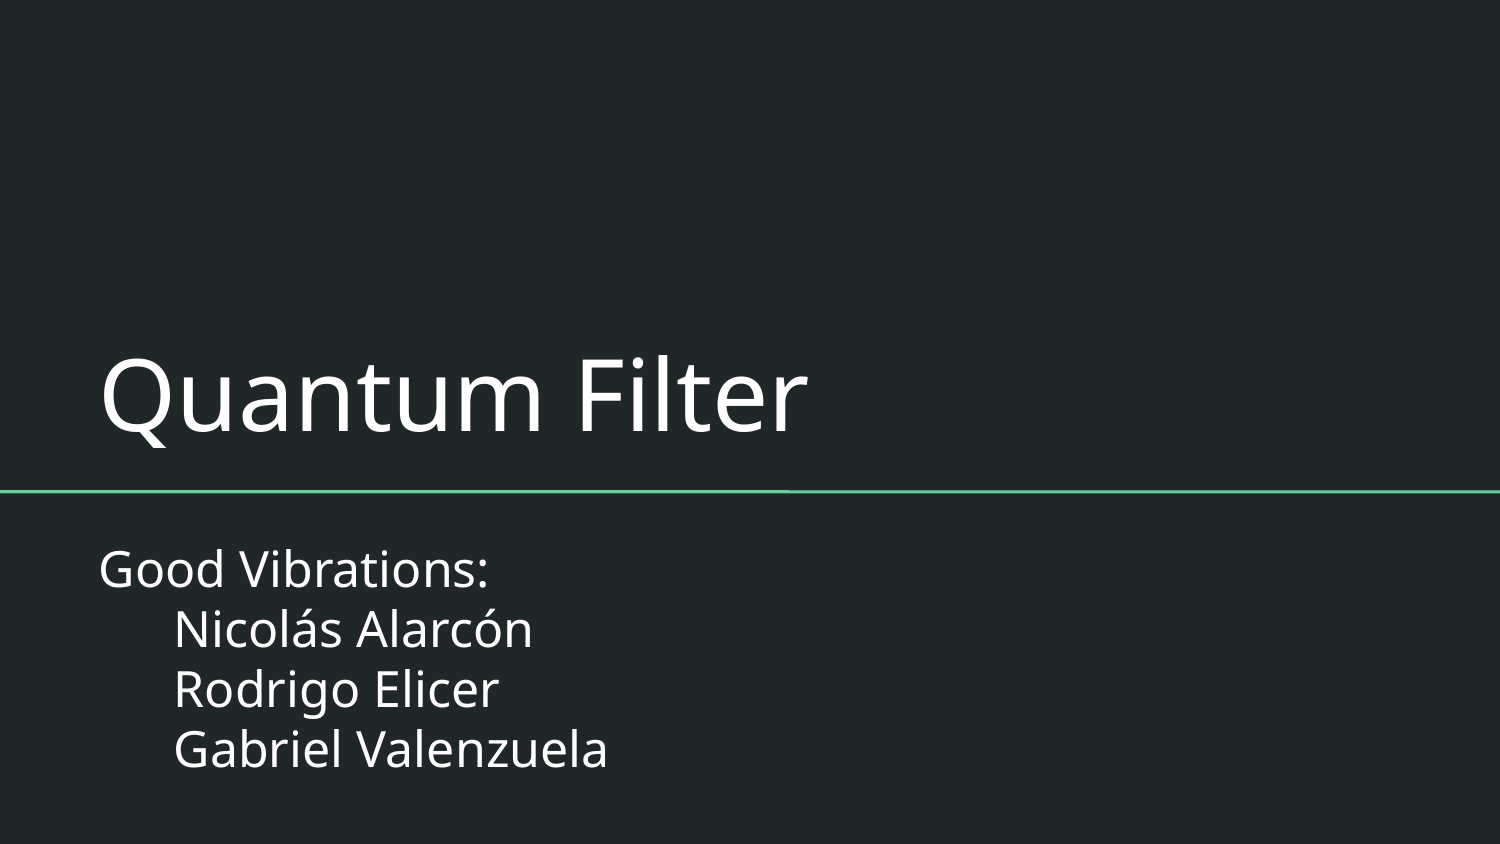

# Quantum Filter
Good Vibrations:
	Nicolás Alarcón
	Rodrigo Elicer
	Gabriel Valenzuela